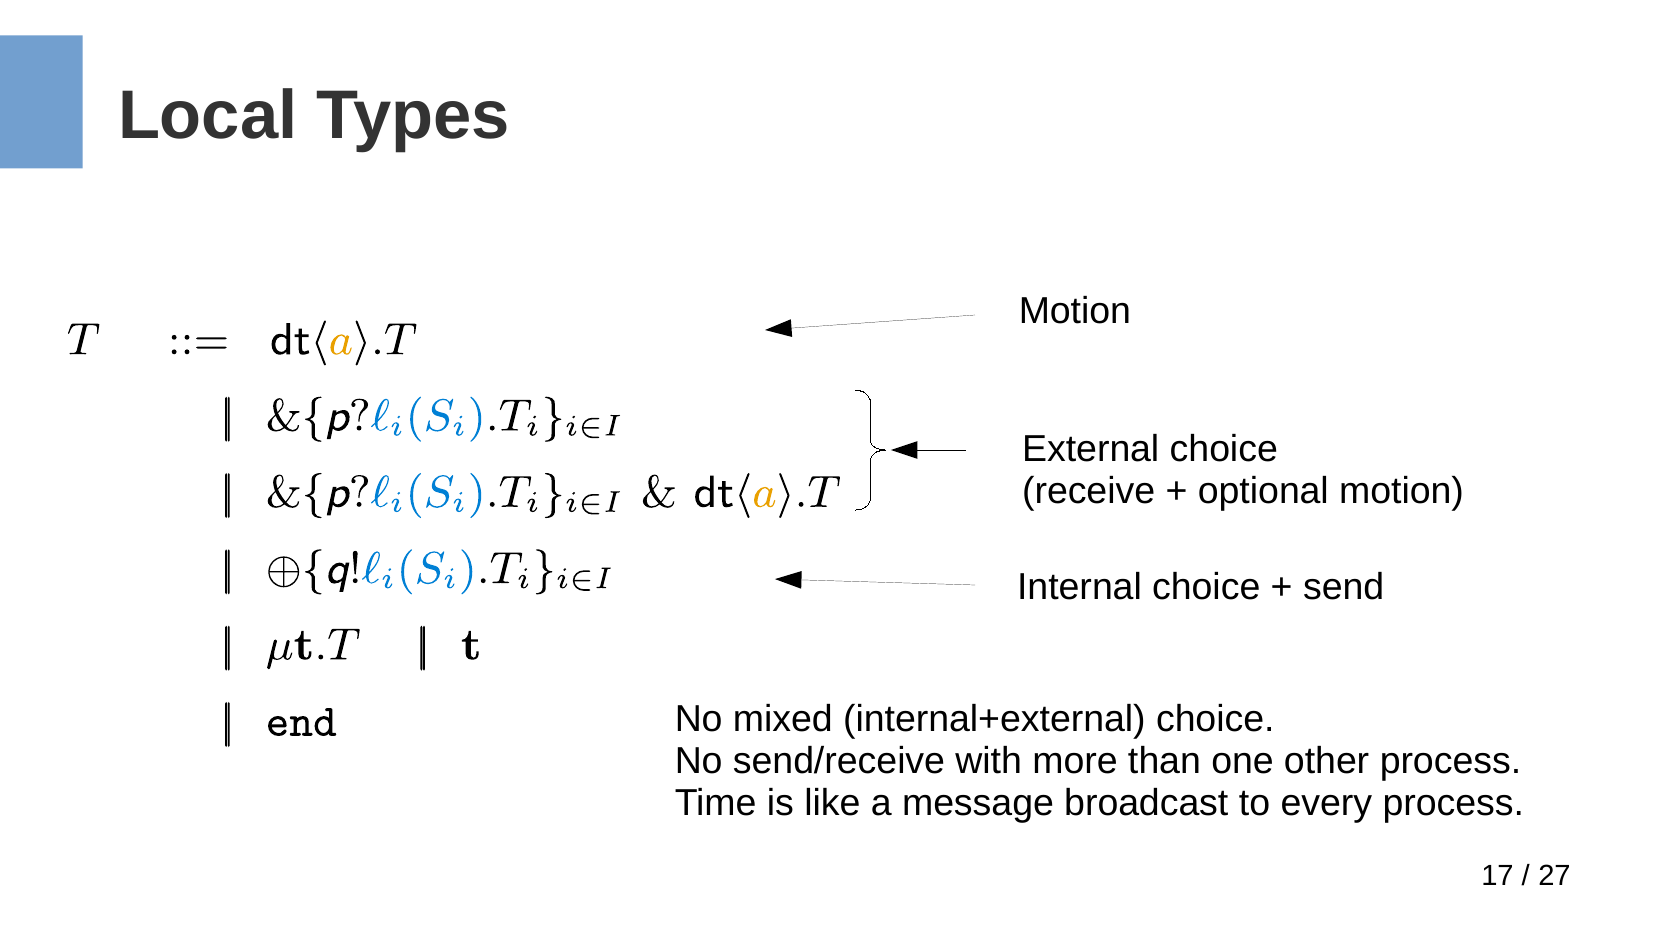

# Local Types
Motion
External choice
(receive + optional motion)
Internal choice + send
No mixed (internal+external) choice.
No send/receive with more than one other process.
Time is like a message broadcast to every process.
17